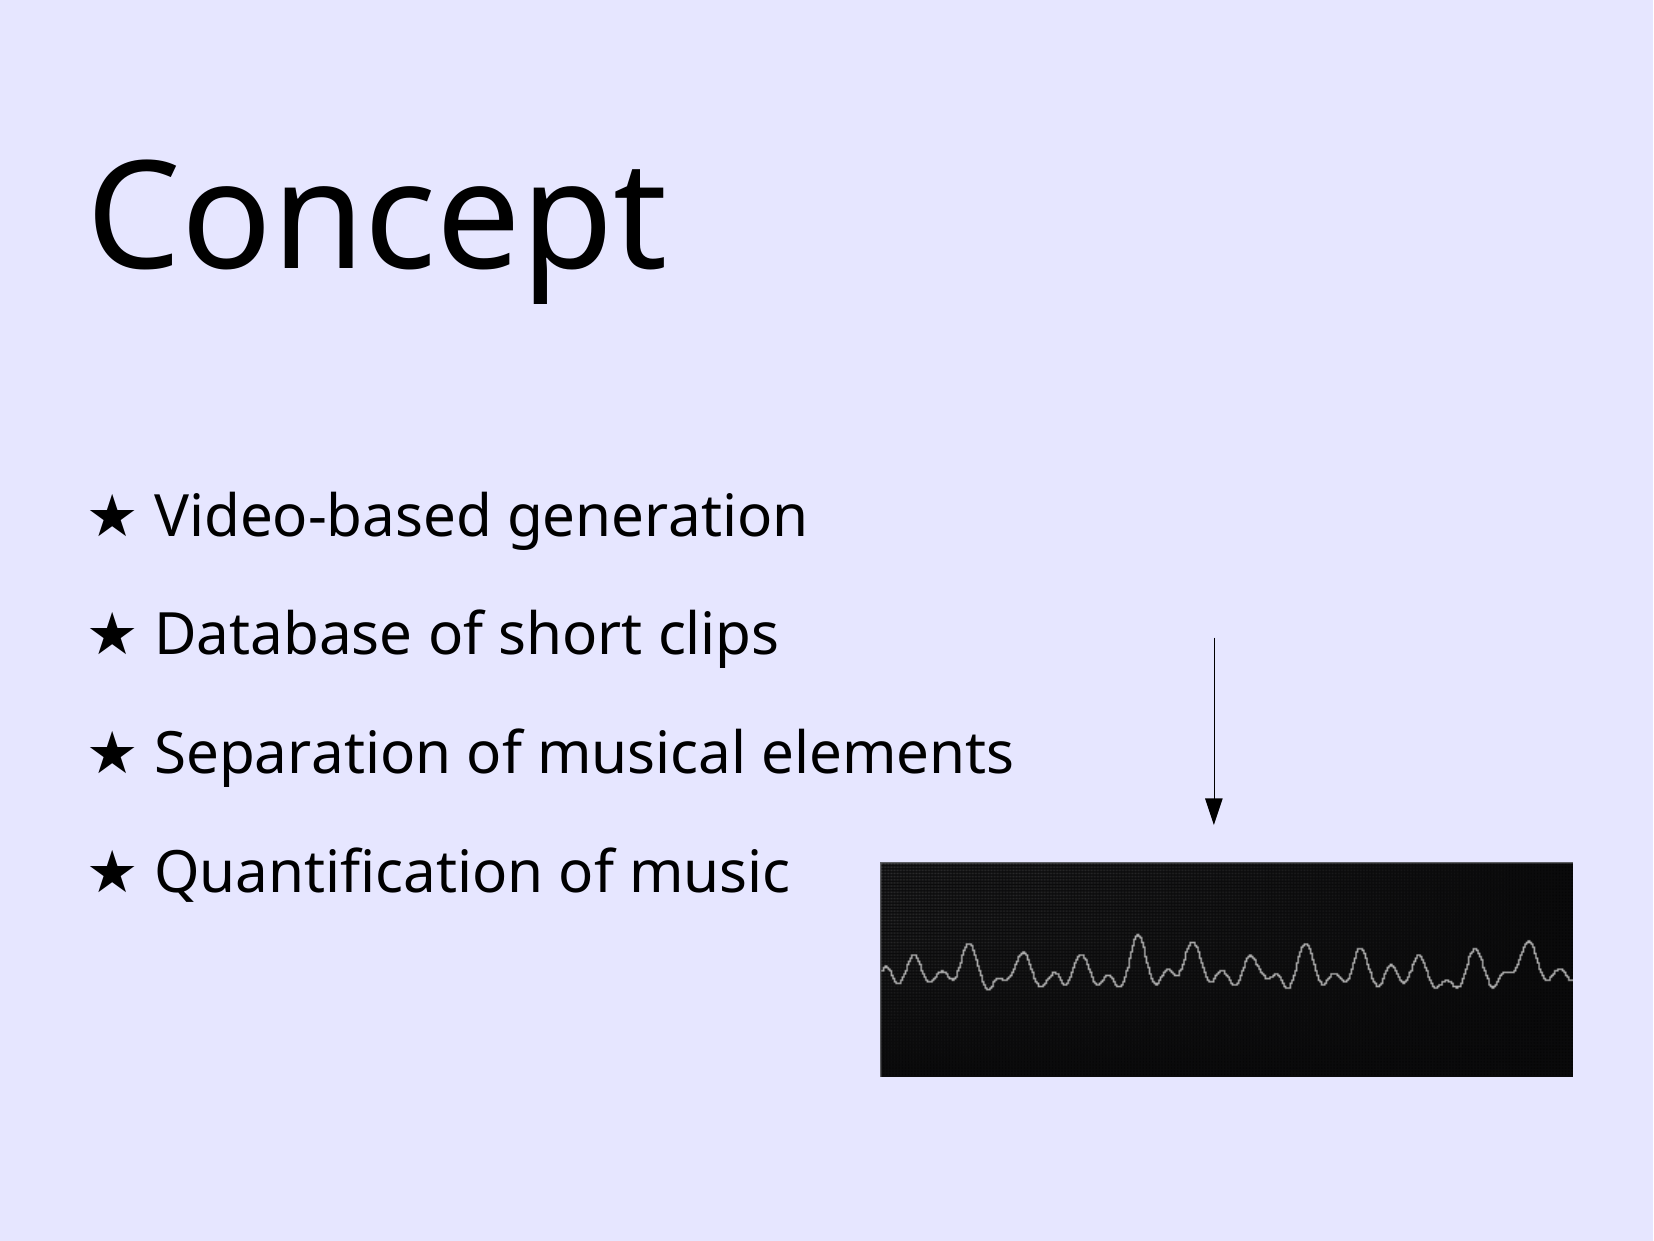

# Concept
★ Video-based generation
★ Database of short clips
★ Separation of musical elements
★ Quantification of music